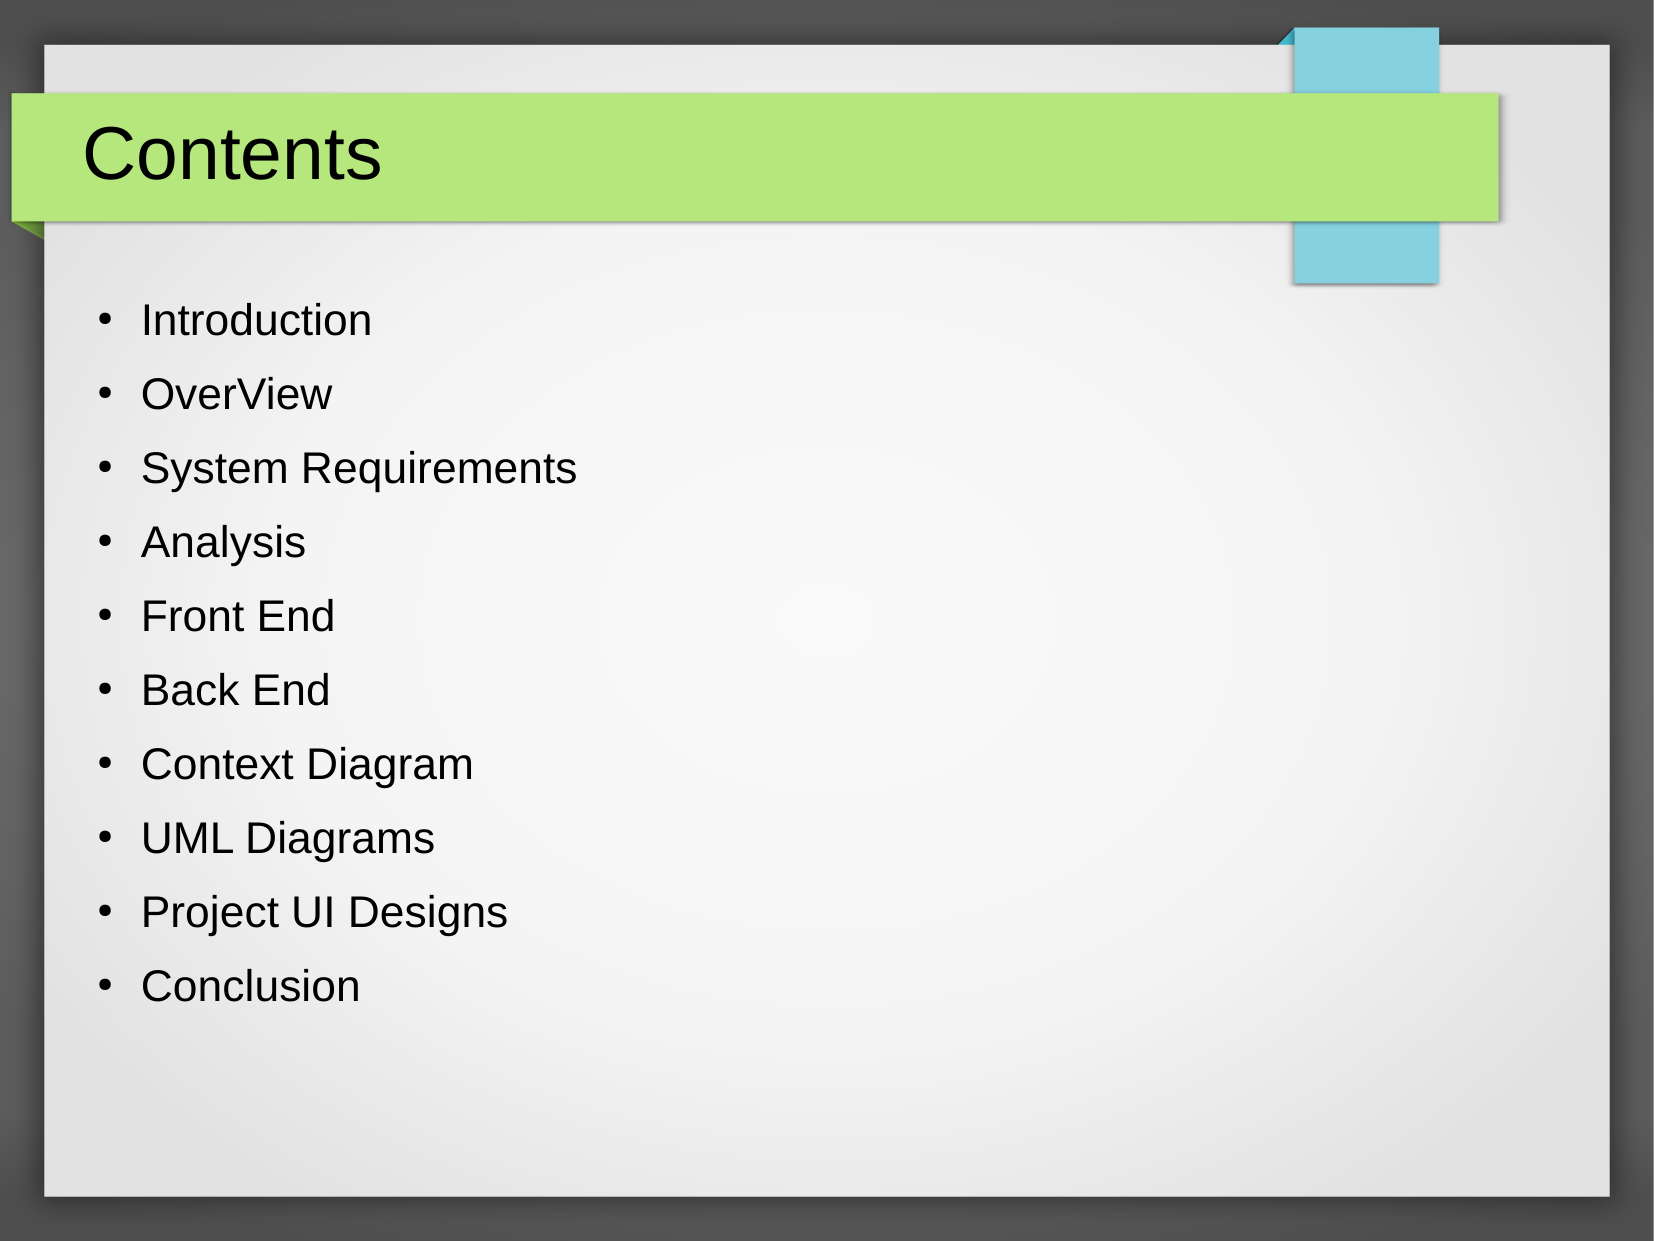

# Contents
Introduction
OverView
System Requirements
Analysis
Front End
Back End
Context Diagram
UML Diagrams
Project UI Designs
Conclusion